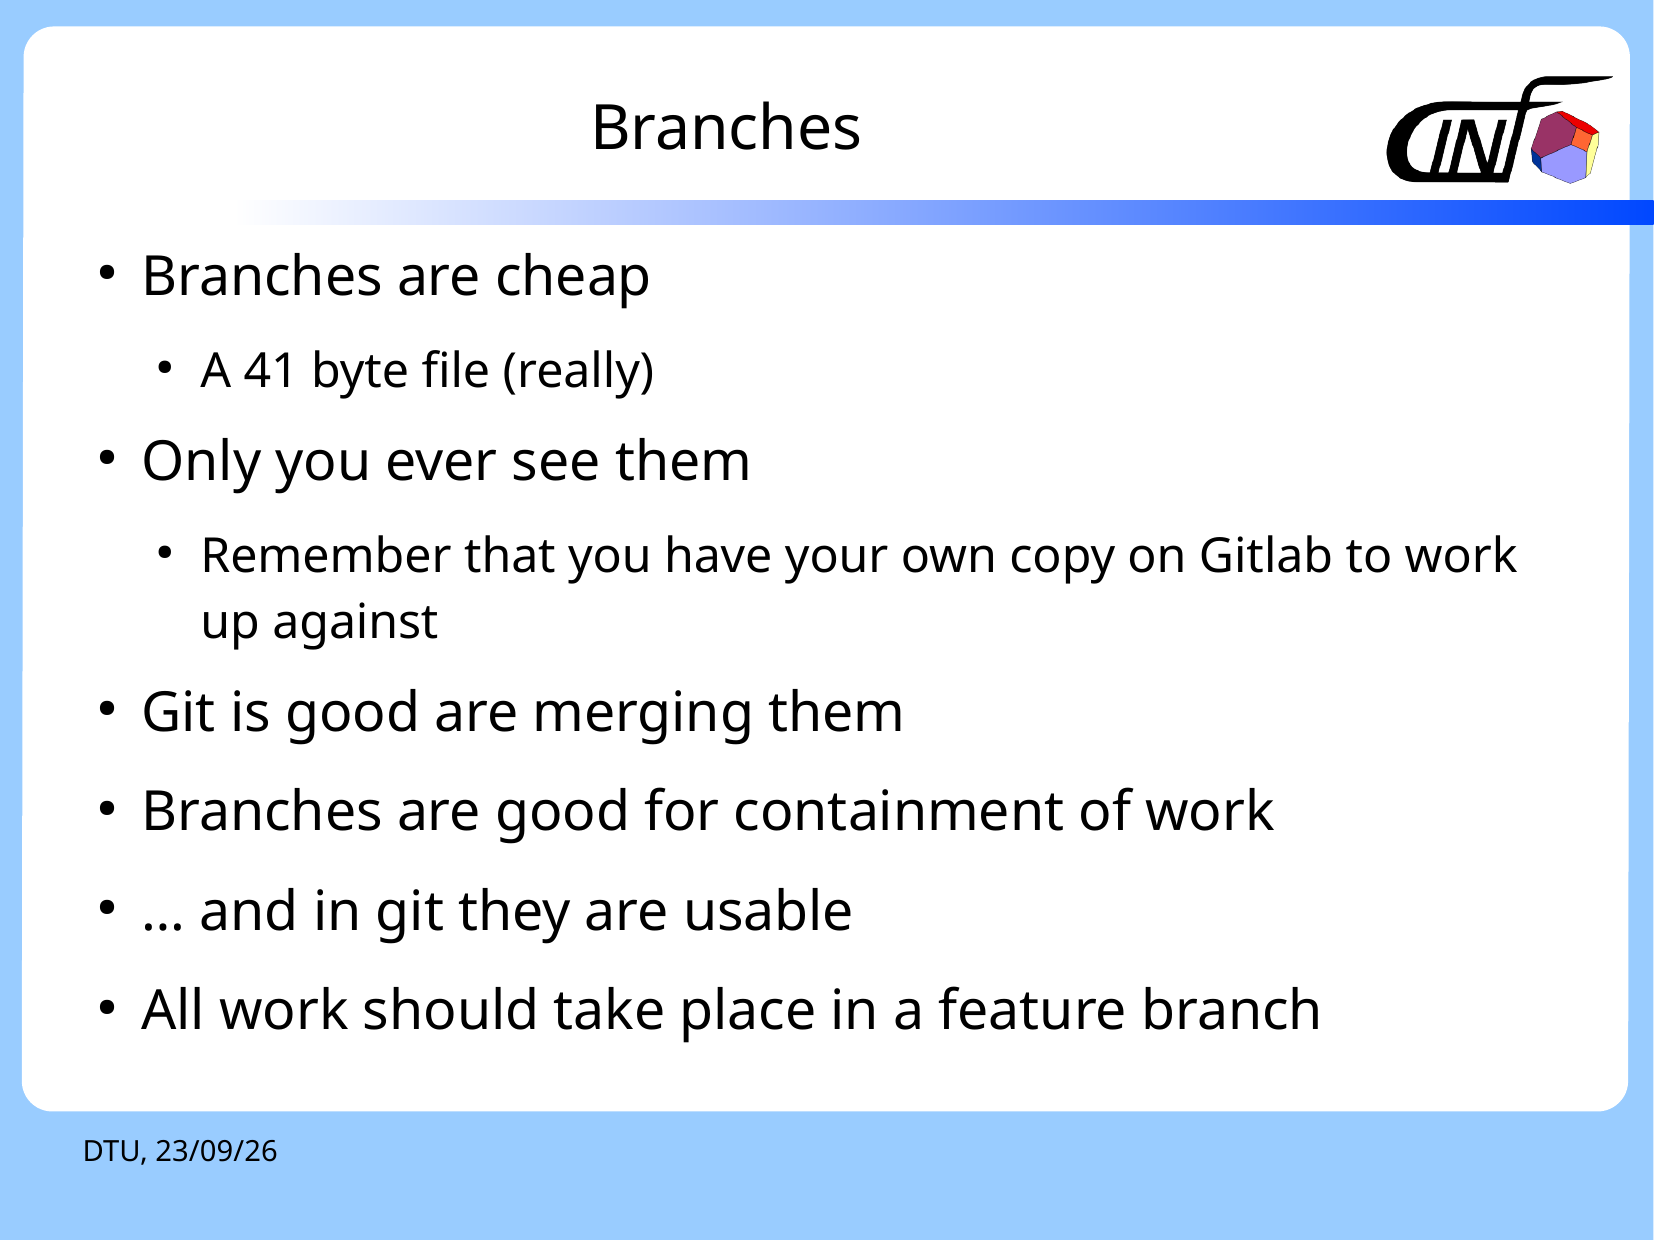

# Branches
Branches are cheap
A 41 byte file (really)
Only you ever see them
Remember that you have your own copy on Gitlab to work up against
Git is good are merging them
Branches are good for containment of work
… and in git they are usable
All work should take place in a feature branch